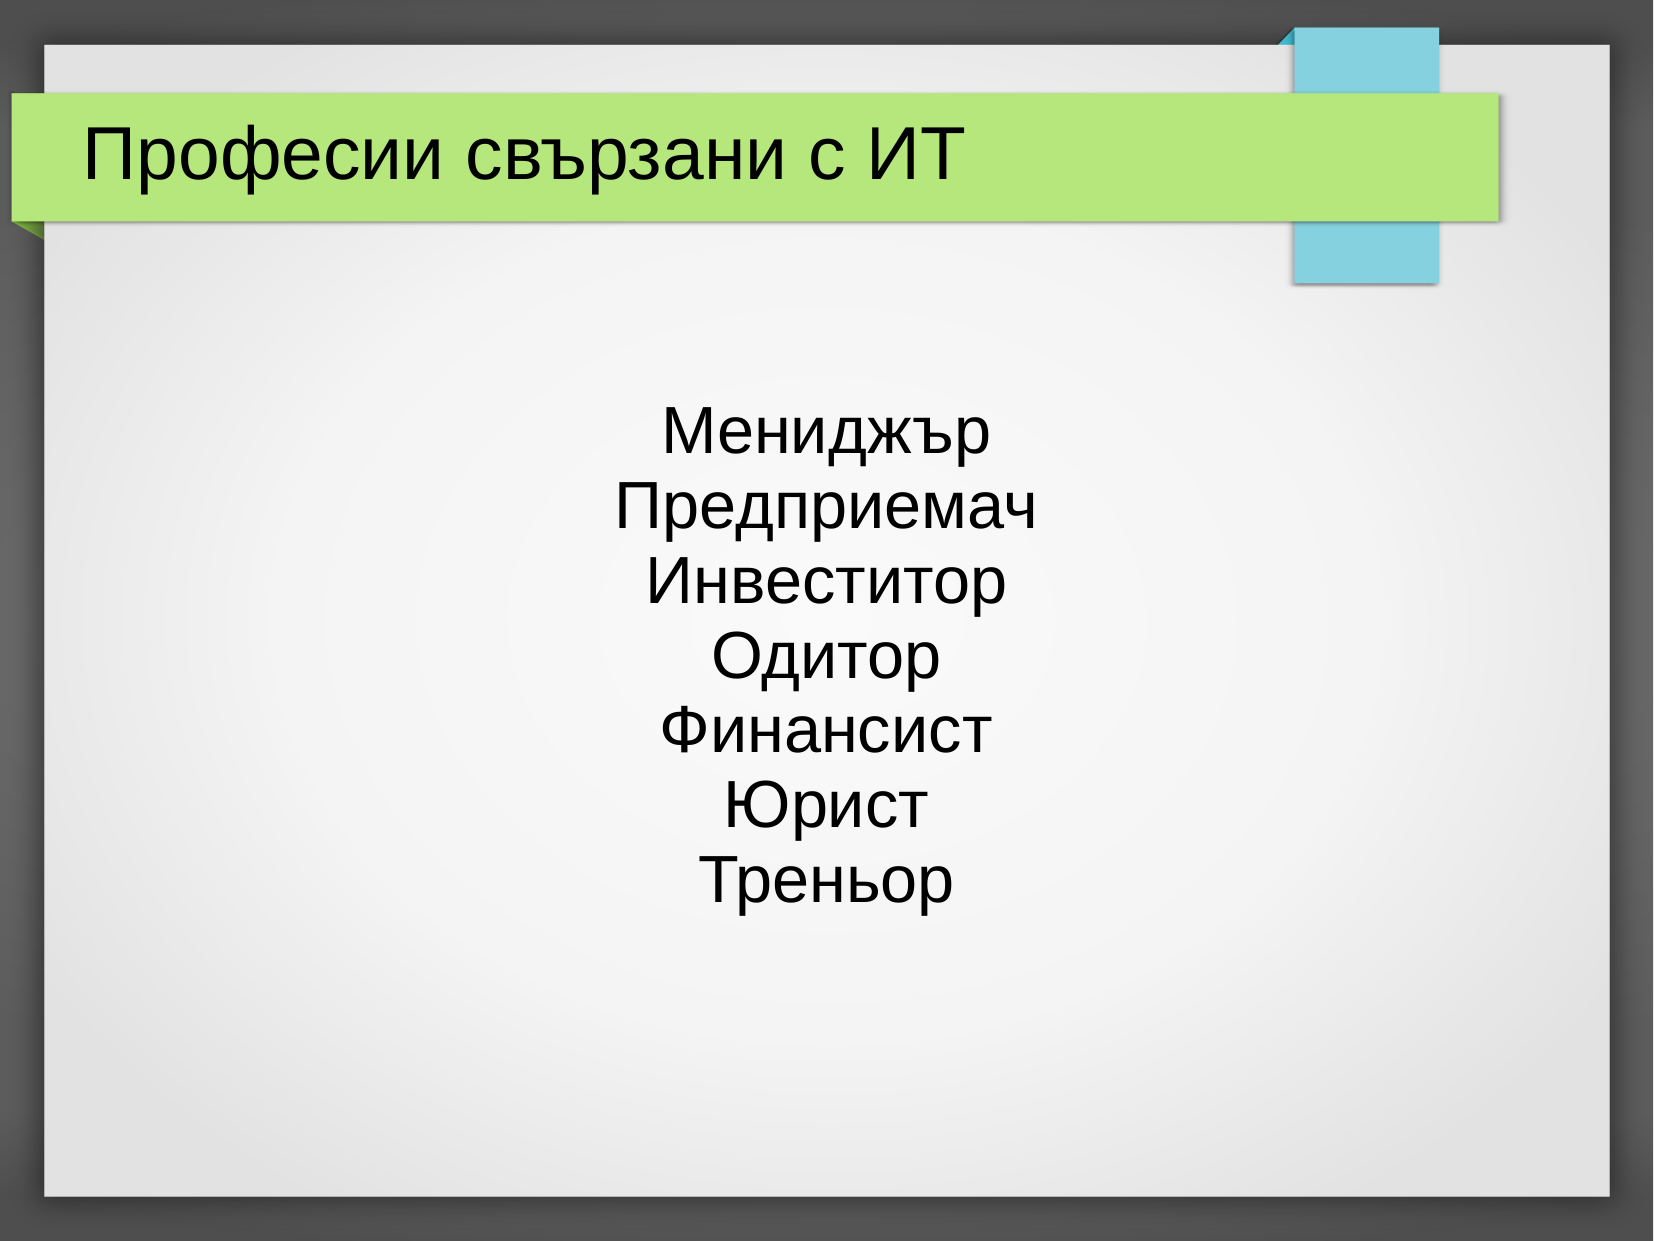

# Професии свързани с ИТ
Мениджър
Предприемач
Инвеститор
Одитор
Финансист
Юрист
Треньор